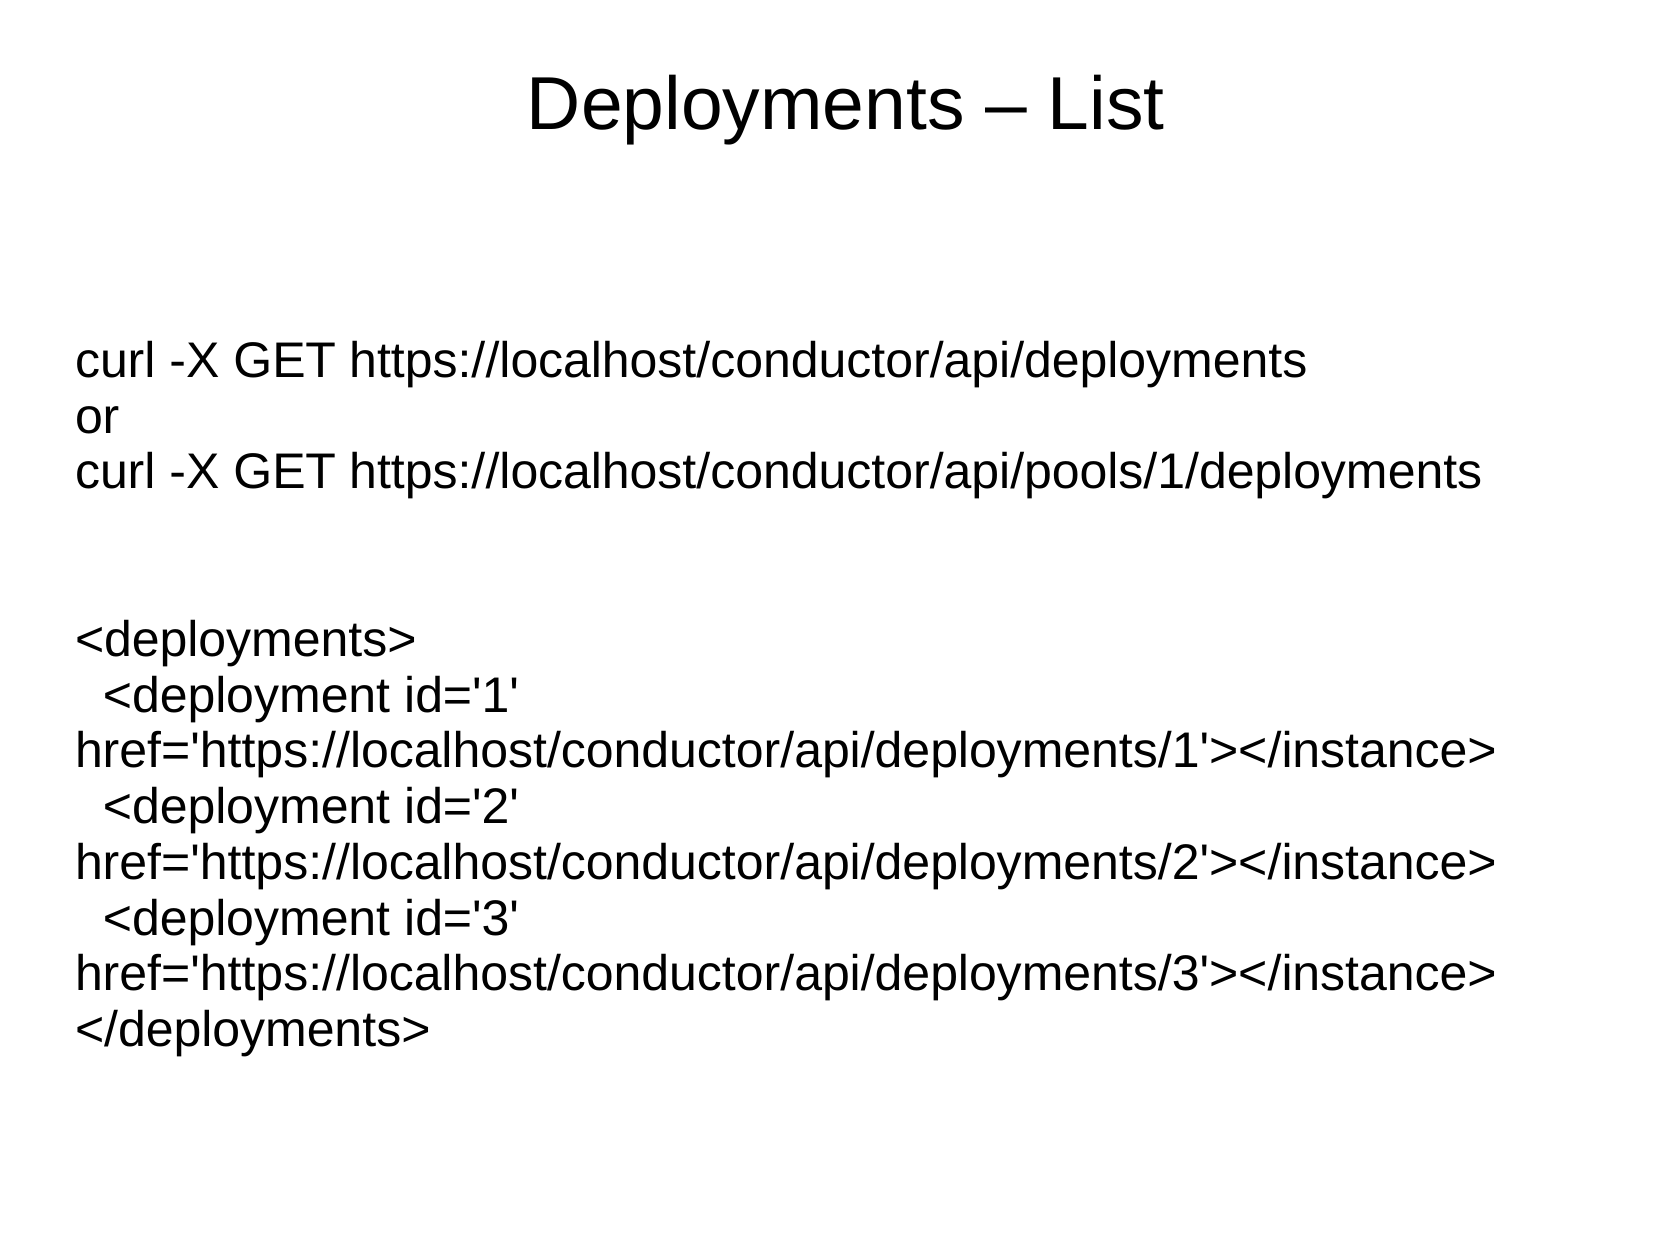

# Deployments – List
curl -X GET https://localhost/conductor/api/deployments
or
curl -X GET https://localhost/conductor/api/pools/1/deployments
<deployments>
 <deployment id='1' href='https://localhost/conductor/api/deployments/1'></instance>
 <deployment id='2' href='https://localhost/conductor/api/deployments/2'></instance>
 <deployment id='3' href='https://localhost/conductor/api/deployments/3'></instance>
</deployments>